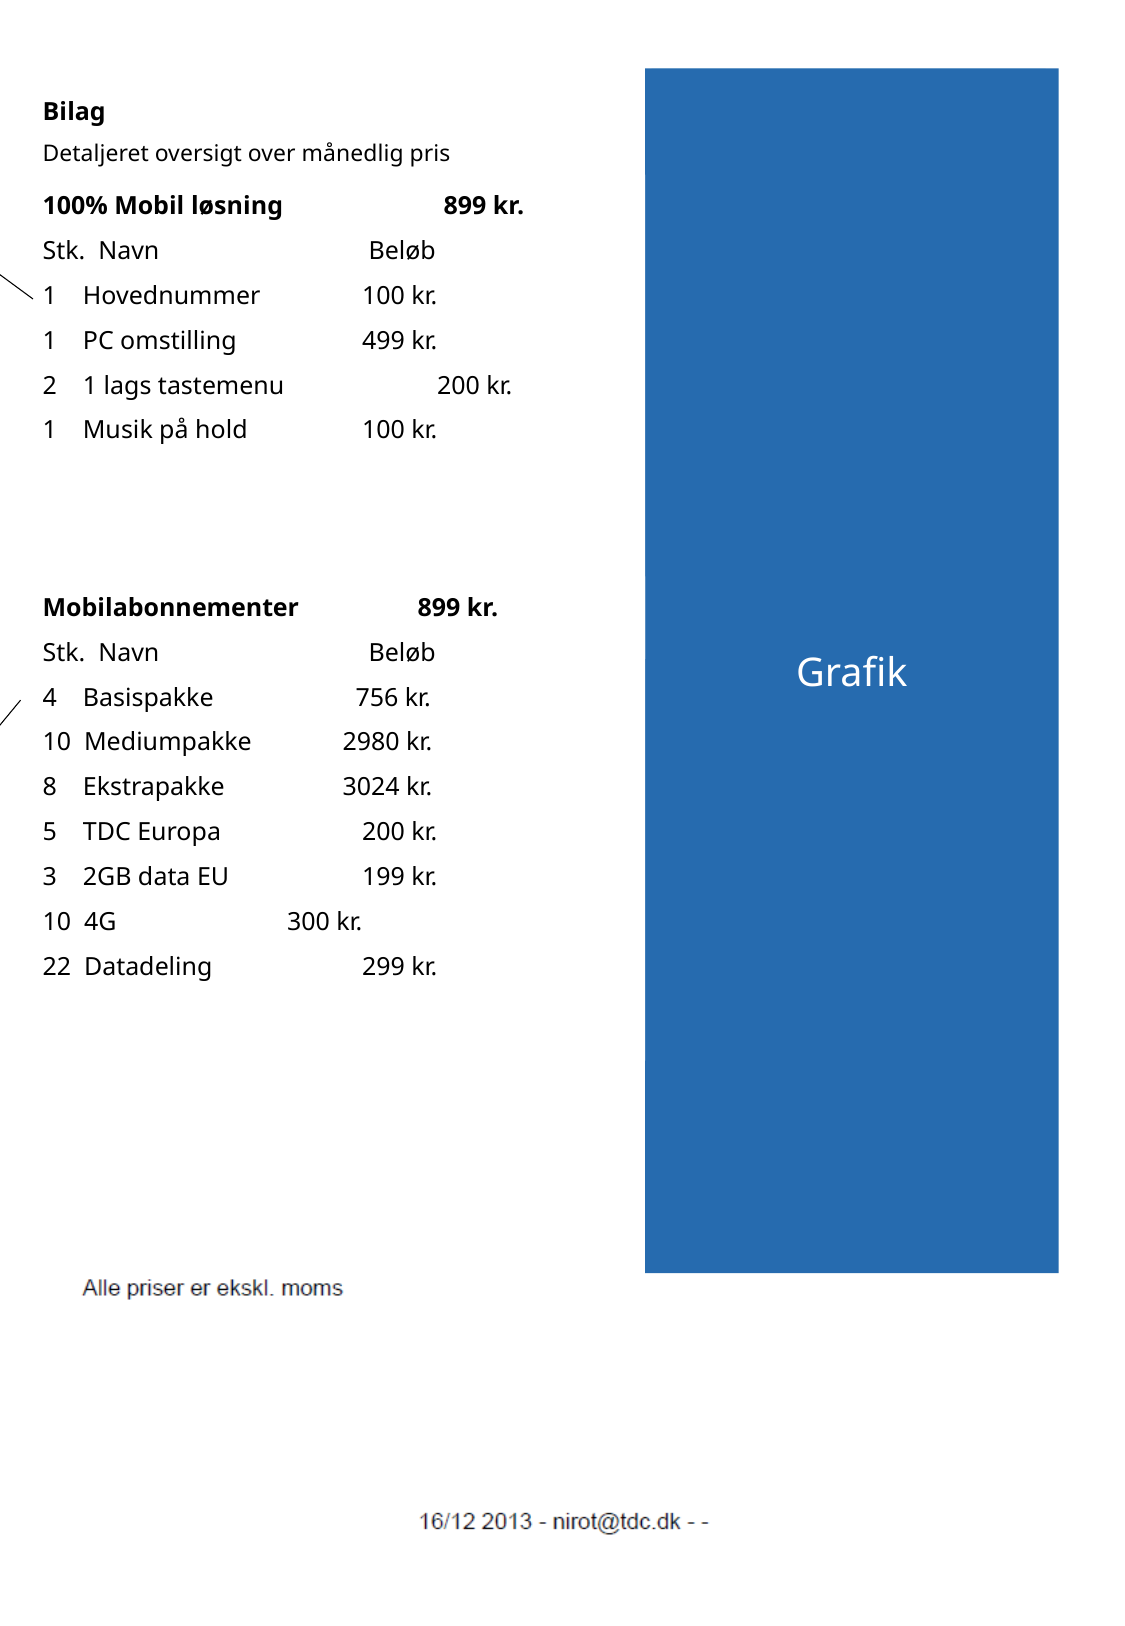

Grafik
Bilag
Detaljeret oversigt over månedlig pris
100% Mobil løsning		 899 kr.
Stk. Navn 			 Beløb
1 Hovednummer		 100 kr.
1 PC omstilling		 499 kr.
2 1 lags tastemenu		 200 kr.
1 Musik på hold		 100 kr.
Detaljeret oversigt over prisen for 100% mobil løsningen pr. måned
Mobilabonnementer 		899 kr.
Stk. Navn 			 Beløb
4 Basispakke		 756 kr.
10 Mediumpakke		2980 kr.
8 Ekstrapakke 		3024 kr.
5 TDC Europa 		 200 kr.
3 2GB data EU		 199 kr.
10 4G			 300 kr.
22 Datadeling 		 299 kr.
Detaljeret oversigt over prisen for mobilabonnementer pr. måned
Tilføj titel i sidehoved / sidefod